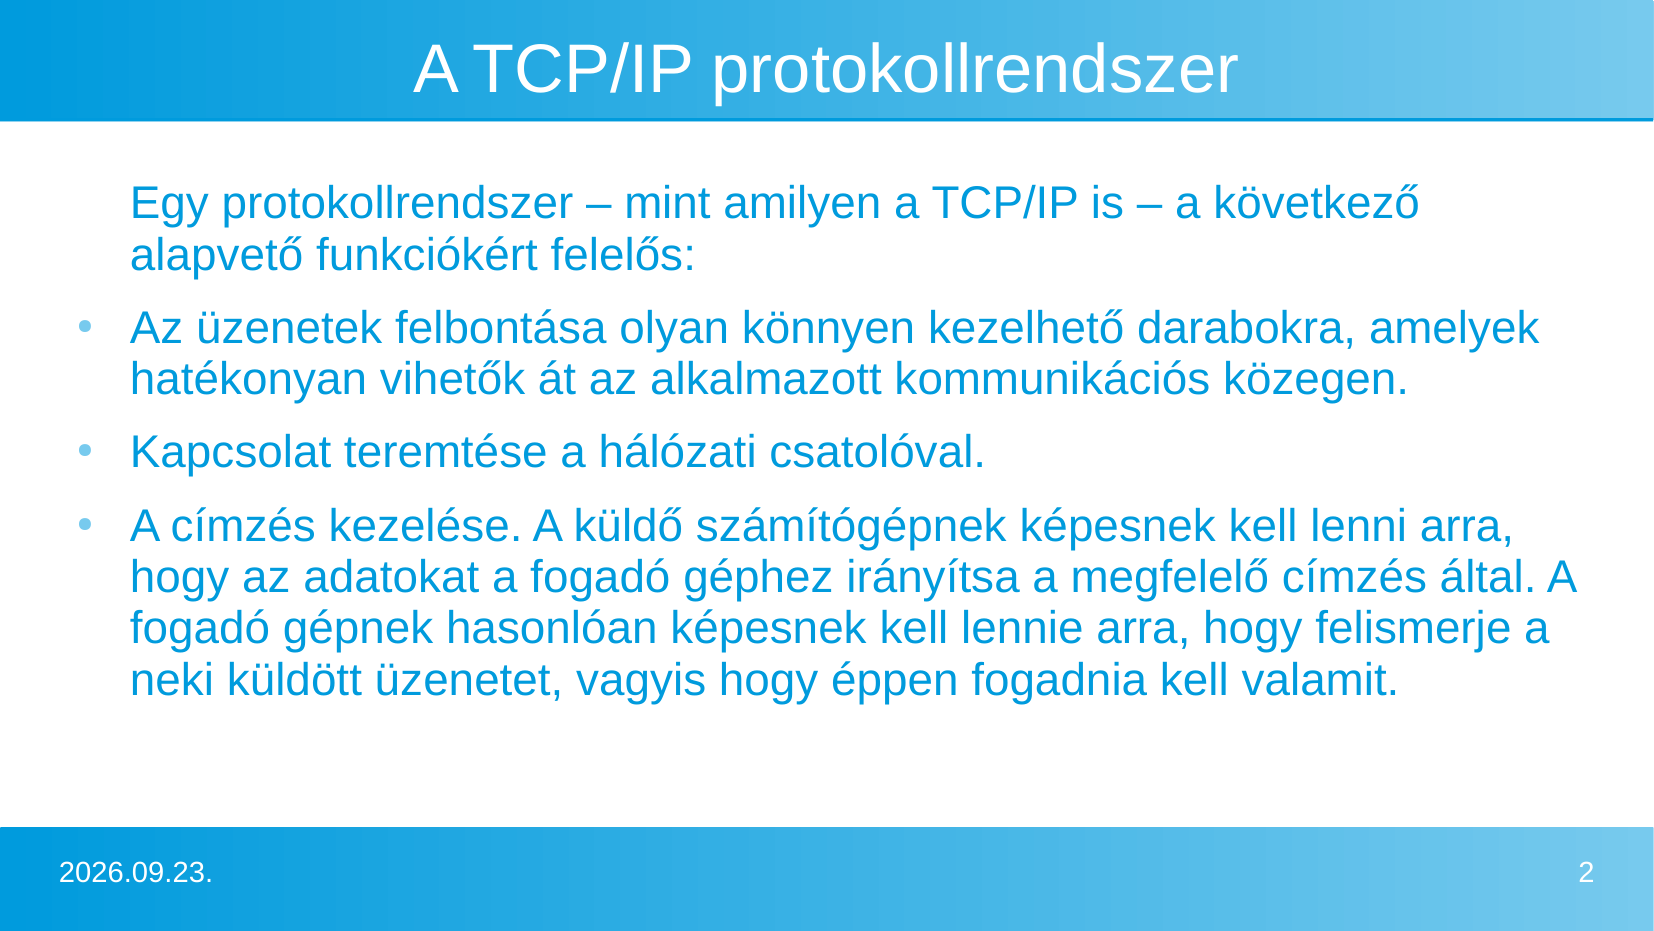

# A TCP/IP protokollrendszer
Egy protokollrendszer – mint amilyen a TCP/IP is – a következő alapvető funkciókért felelős:
Az üzenetek felbontása olyan könnyen kezelhető darabokra, amelyek hatékonyan vihetők át az alkalmazott kommunikációs közegen.
Kapcsolat teremtése a hálózati csatolóval.
A címzés kezelése. A küldő számítógépnek képesnek kell lenni arra, hogy az adatokat a fogadó géphez irányítsa a megfelelő címzés által. A fogadó gépnek hasonlóan képesnek kell lennie arra, hogy felismerje a neki küldött üzenetet, vagyis hogy éppen fogadnia kell valamit.
2